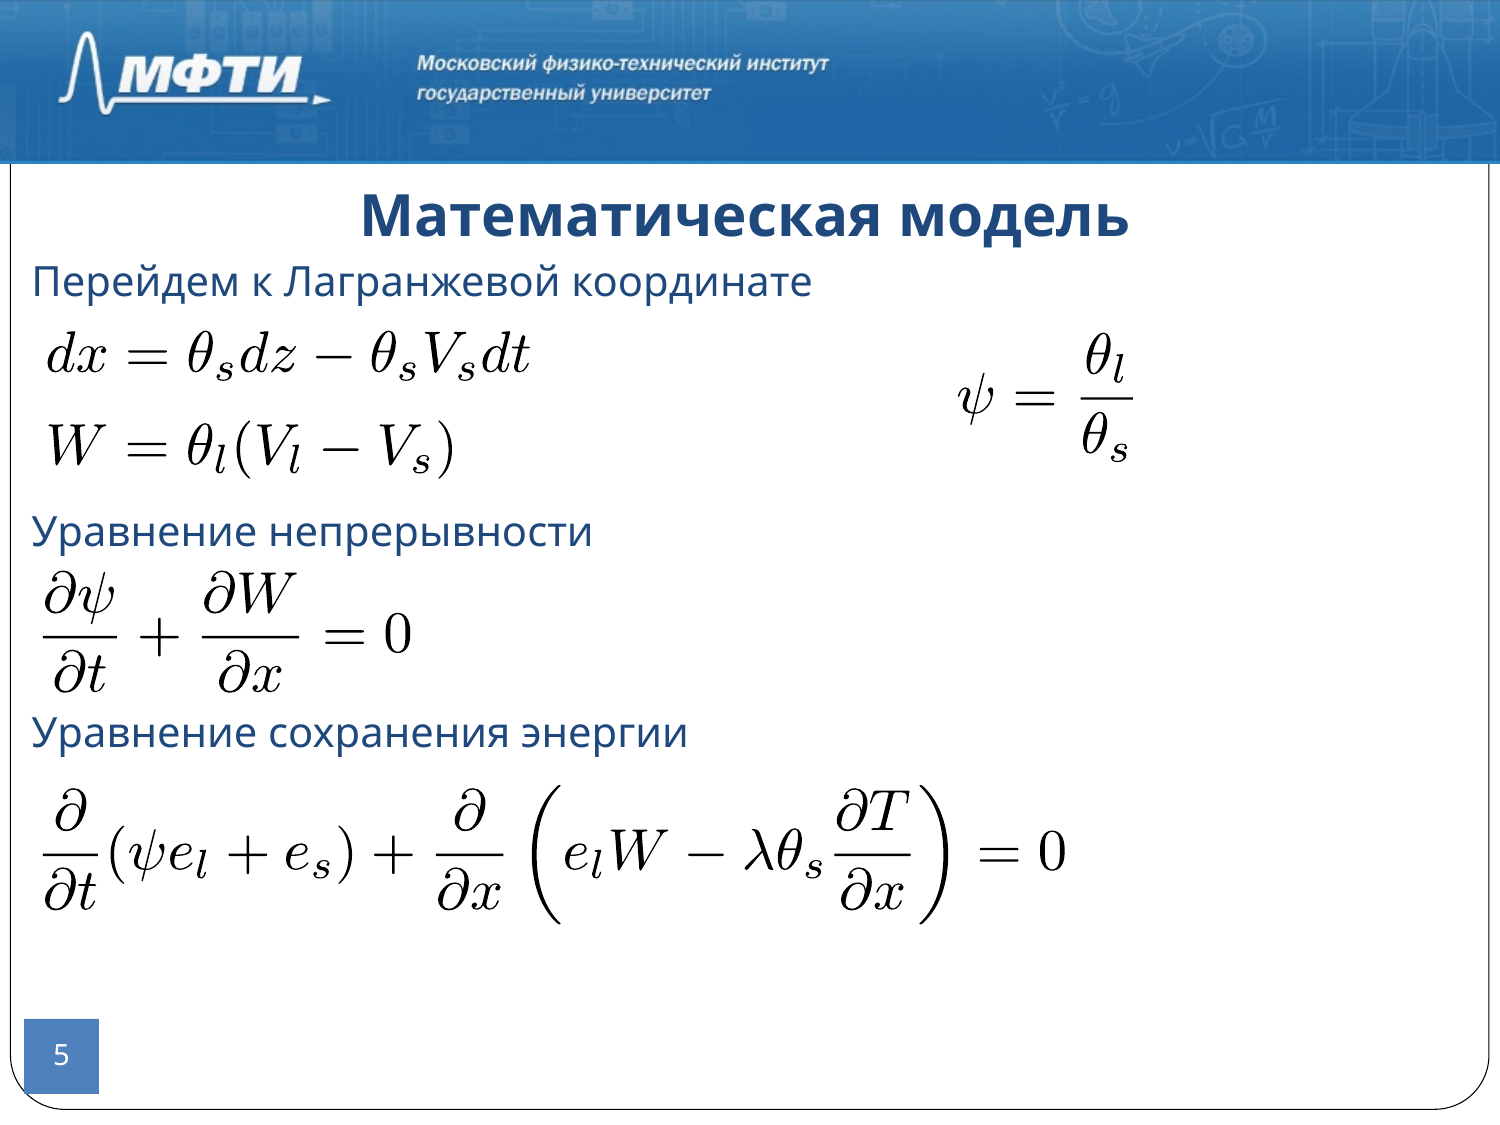

Математическая модель
Перейдем к Лагранжевой координате
Уравнение непрерывности
Уравнение сохранения энергии